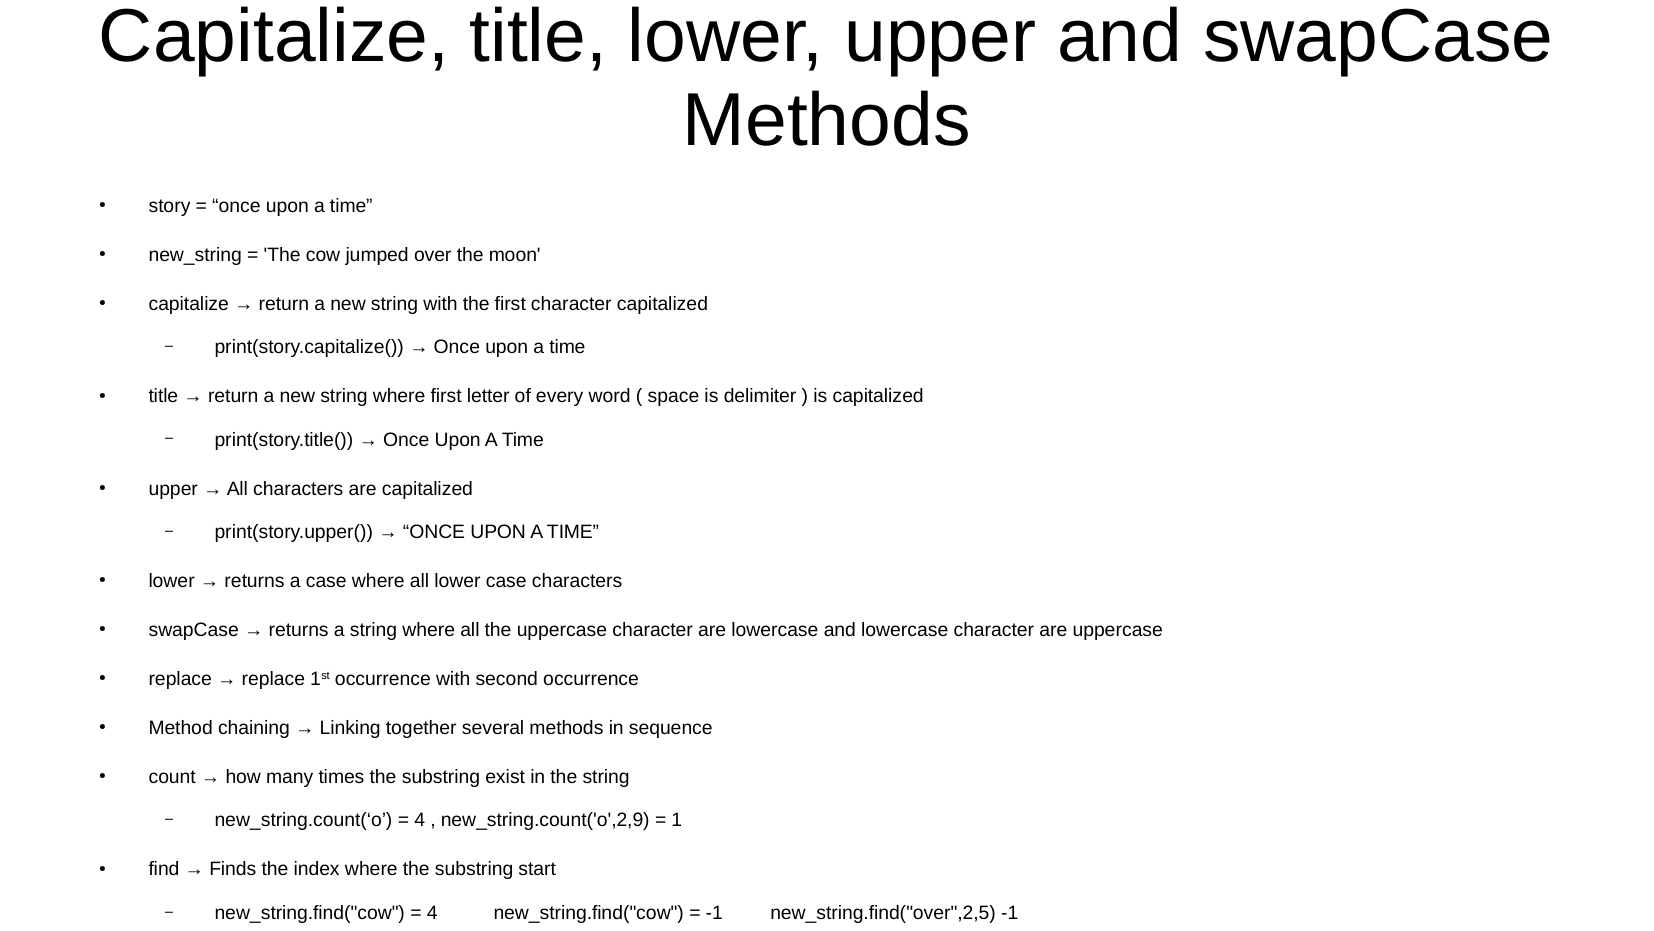

# Capitalize, title, lower, upper and swapCase Methods
story = “once upon a time”
new_string = 'The cow jumped over the moon'
capitalize → return a new string with the first character capitalized
print(story.capitalize()) → Once upon a time
title → return a new string where first letter of every word ( space is delimiter ) is capitalized
print(story.title()) → Once Upon A Time
upper → All characters are capitalized
print(story.upper()) → “ONCE UPON A TIME”
lower → returns a case where all lower case characters
swapCase → returns a string where all the uppercase character are lowercase and lowercase character are uppercase
replace → replace 1st occurrence with second occurrence
Method chaining → Linking together several methods in sequence
count → how many times the substring exist in the string
new_string.count(‘o’) = 4 , new_string.count('o',2,9) = 1
find → Finds the index where the substring start
new_string.find("cow") = 4 	new_string.find("cow") = -1 new_string.find("over",2,5) -1